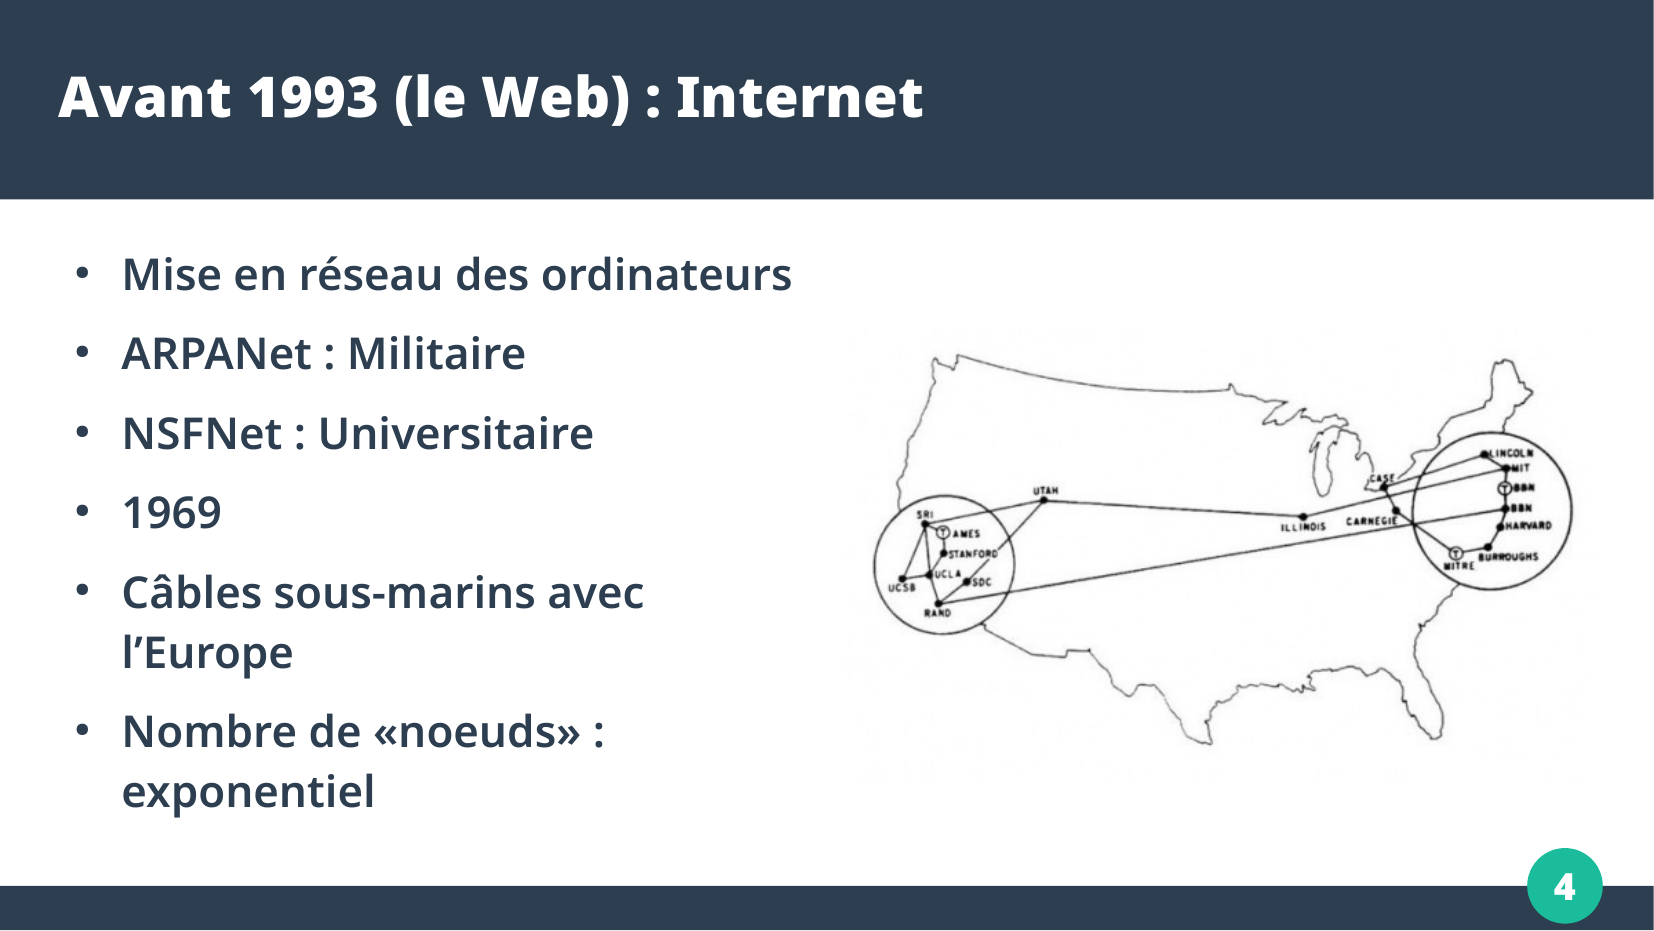

# Avant 1993 (le Web) : Internet
Mise en réseau des ordinateurs
ARPANet : Militaire
NSFNet : Universitaire
1969
Câbles sous-marins avec l’Europe
Nombre de «noeuds» : exponentiel